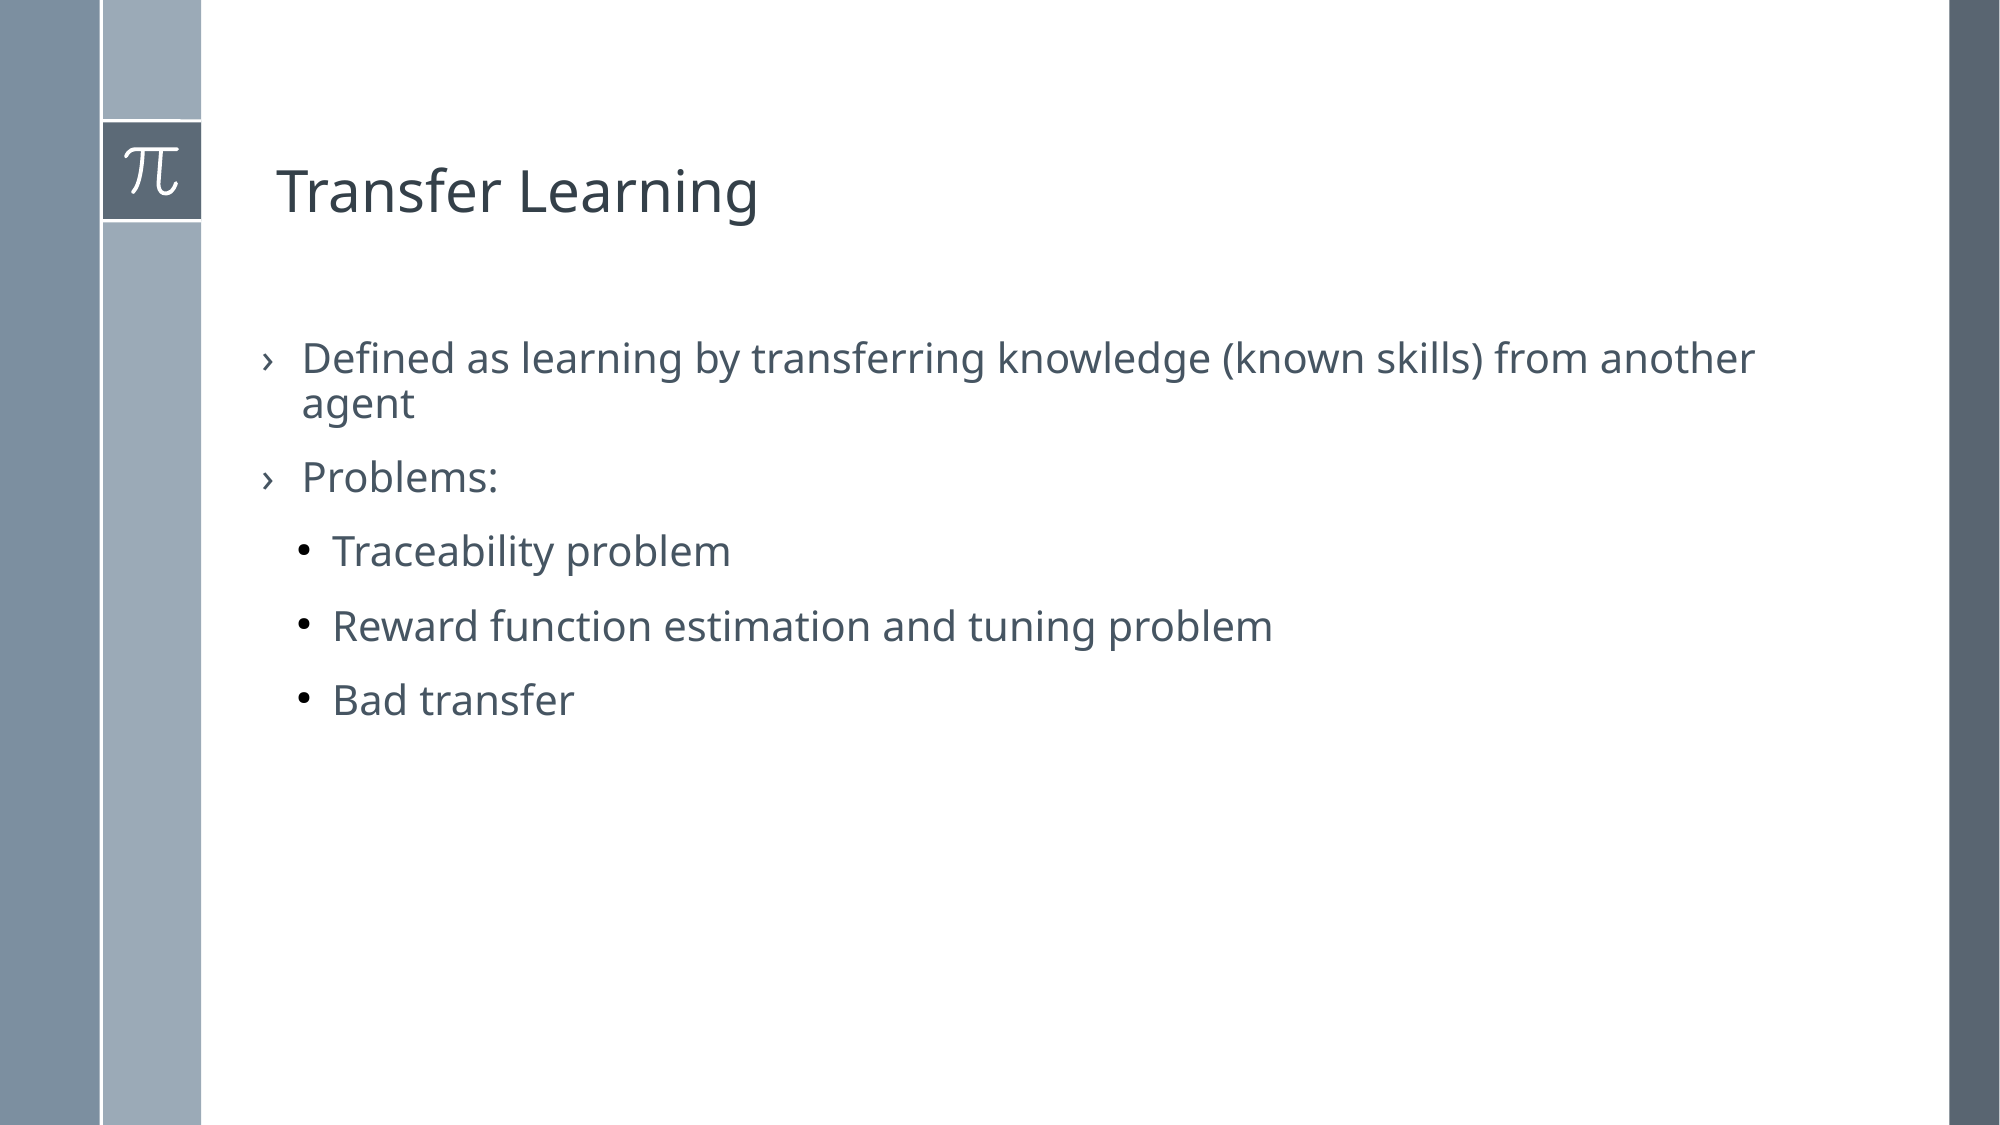

Transfer Learning
Defined as learning by transferring knowledge (known skills) from another agent
Problems:
Traceability problem
Reward function estimation and tuning problem
Bad transfer